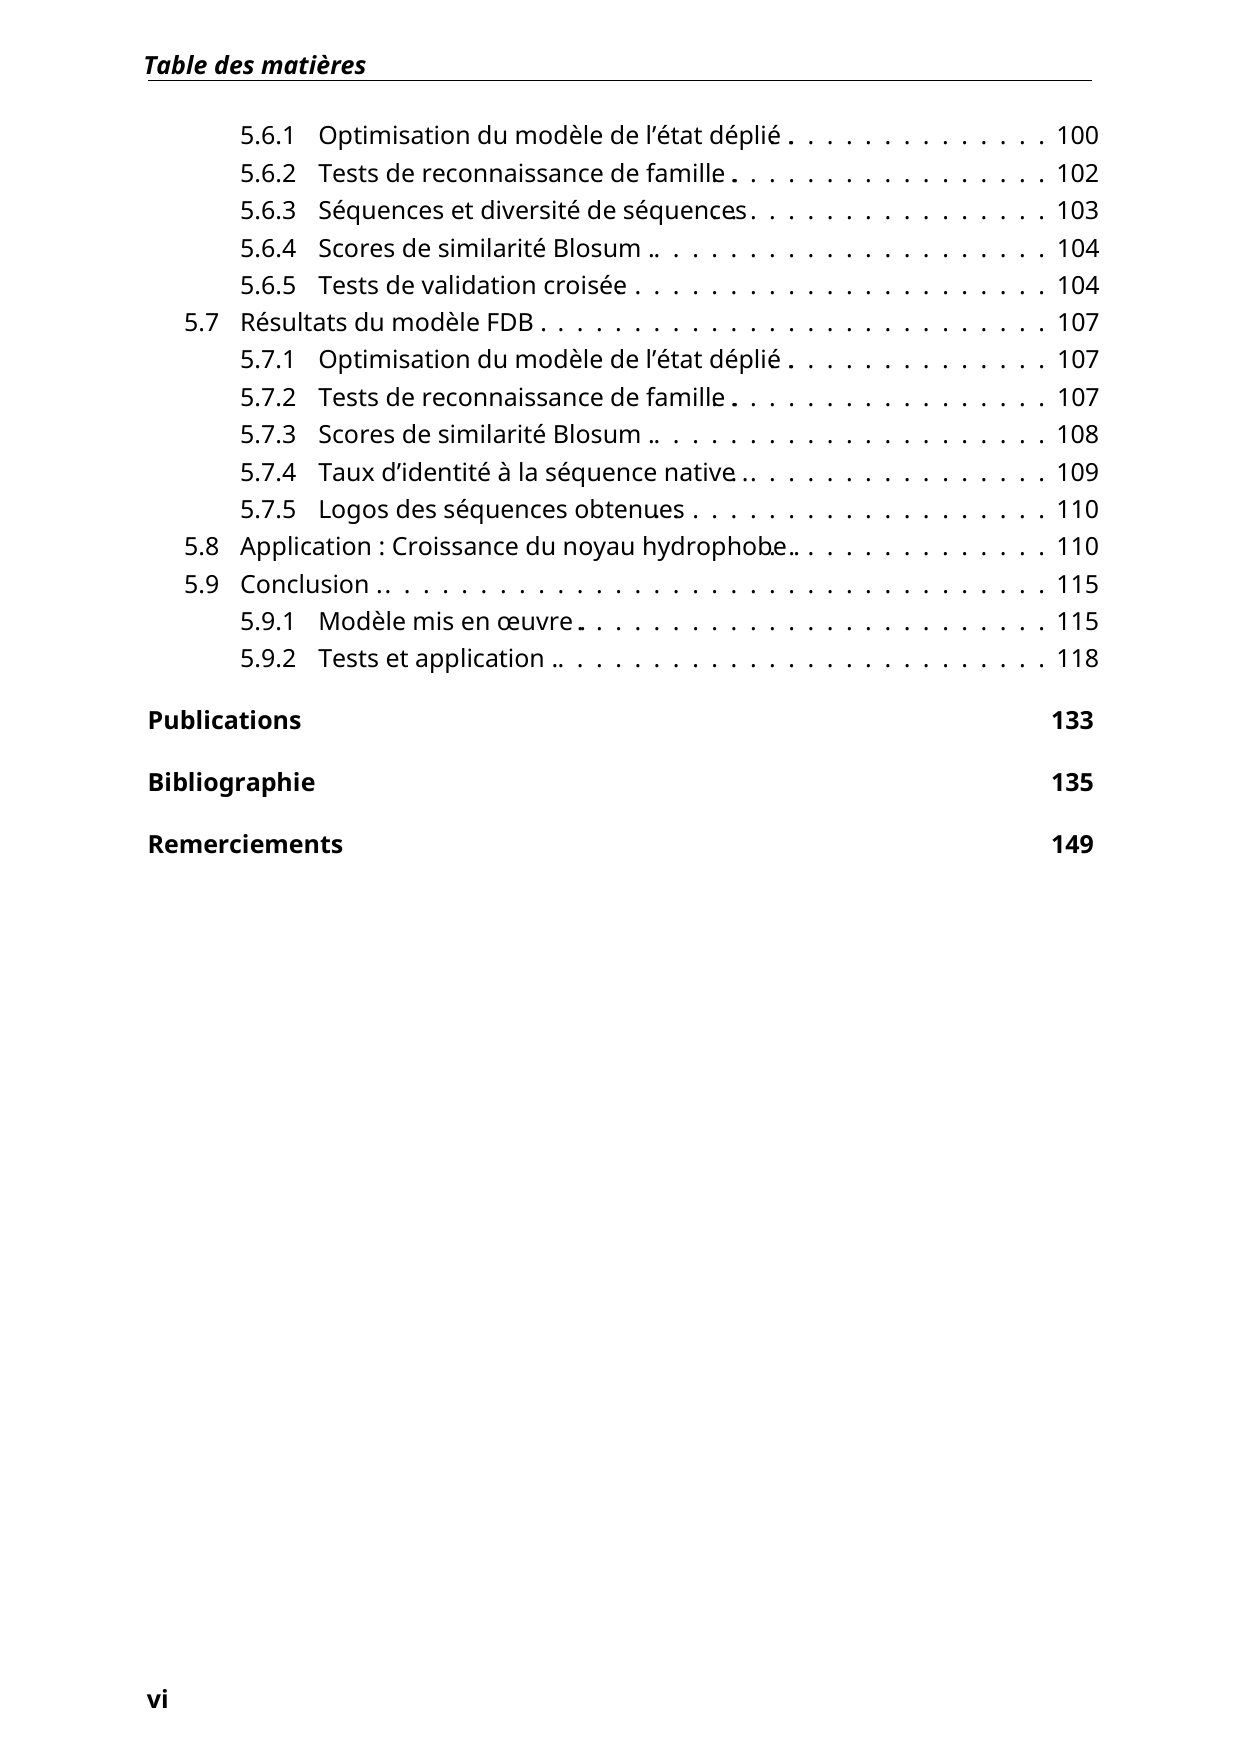

Table des matières
5.6.1
Optimisation du modèle de l’état déplié .
.
.
.
.
.
.
.
.
.
.
.
.
.
.
.
100
5.6.2
Tests de reconnaissance de famille .
.
.
.
.
.
.
.
.
.
.
.
.
.
.
.
.
.
.
102
5.6.3
Séquences et diversité de séquences
.
.
.
.
.
.
.
.
.
.
.
.
.
.
.
.
.
.
103
5.6.4
Scores de similarité Blosum .
.
.
.
.
.
.
.
.
.
.
.
.
.
.
.
.
.
.
.
.
.
104
5.6.5
Tests de validation croisée
.
.
.
.
.
.
.
.
.
.
.
.
.
.
.
.
.
.
.
.
.
.
.
104
5.7
Résultats du modèle FDB .
.
.
.
.
.
.
.
.
.
.
.
.
.
.
.
.
.
.
.
.
.
.
.
.
.
.
107
5.7.1
Optimisation du modèle de l’état déplié .
.
.
.
.
.
.
.
.
.
.
.
.
.
.
.
107
5.7.2
Tests de reconnaissance de famille .
.
.
.
.
.
.
.
.
.
.
.
.
.
.
.
.
.
.
107
5.7.3
Scores de similarité Blosum .
.
.
.
.
.
.
.
.
.
.
.
.
.
.
.
.
.
.
.
.
.
108
5.7.4
Taux d’identité à la séquence native .
.
.
.
.
.
.
.
.
.
.
.
.
.
.
.
.
.
109
5.7.5
Logos des séquences obtenues
.
.
.
.
.
.
.
.
.
.
.
.
.
.
.
.
.
.
.
.
.
110
5.8
Application : Croissance du noyau hydrophobe .
.
.
.
.
.
.
.
.
.
.
.
.
.
.
.
110
5.9
Conclusion .
.
.
.
.
.
.
.
.
.
.
.
.
.
.
.
.
.
.
.
.
.
.
.
.
.
.
.
.
.
.
.
.
.
.
.
115
5.9.1
Modèle mis en œuvre .
.
.
.
.
.
.
.
.
.
.
.
.
.
.
.
.
.
.
.
.
.
.
.
.
.
115
5.9.2
Tests et application .
.
.
.
.
.
.
.
.
.
.
.
.
.
.
.
.
.
.
.
.
.
.
.
.
.
.
118
Publications
133
Bibliographie
135
Remerciements
149
vi